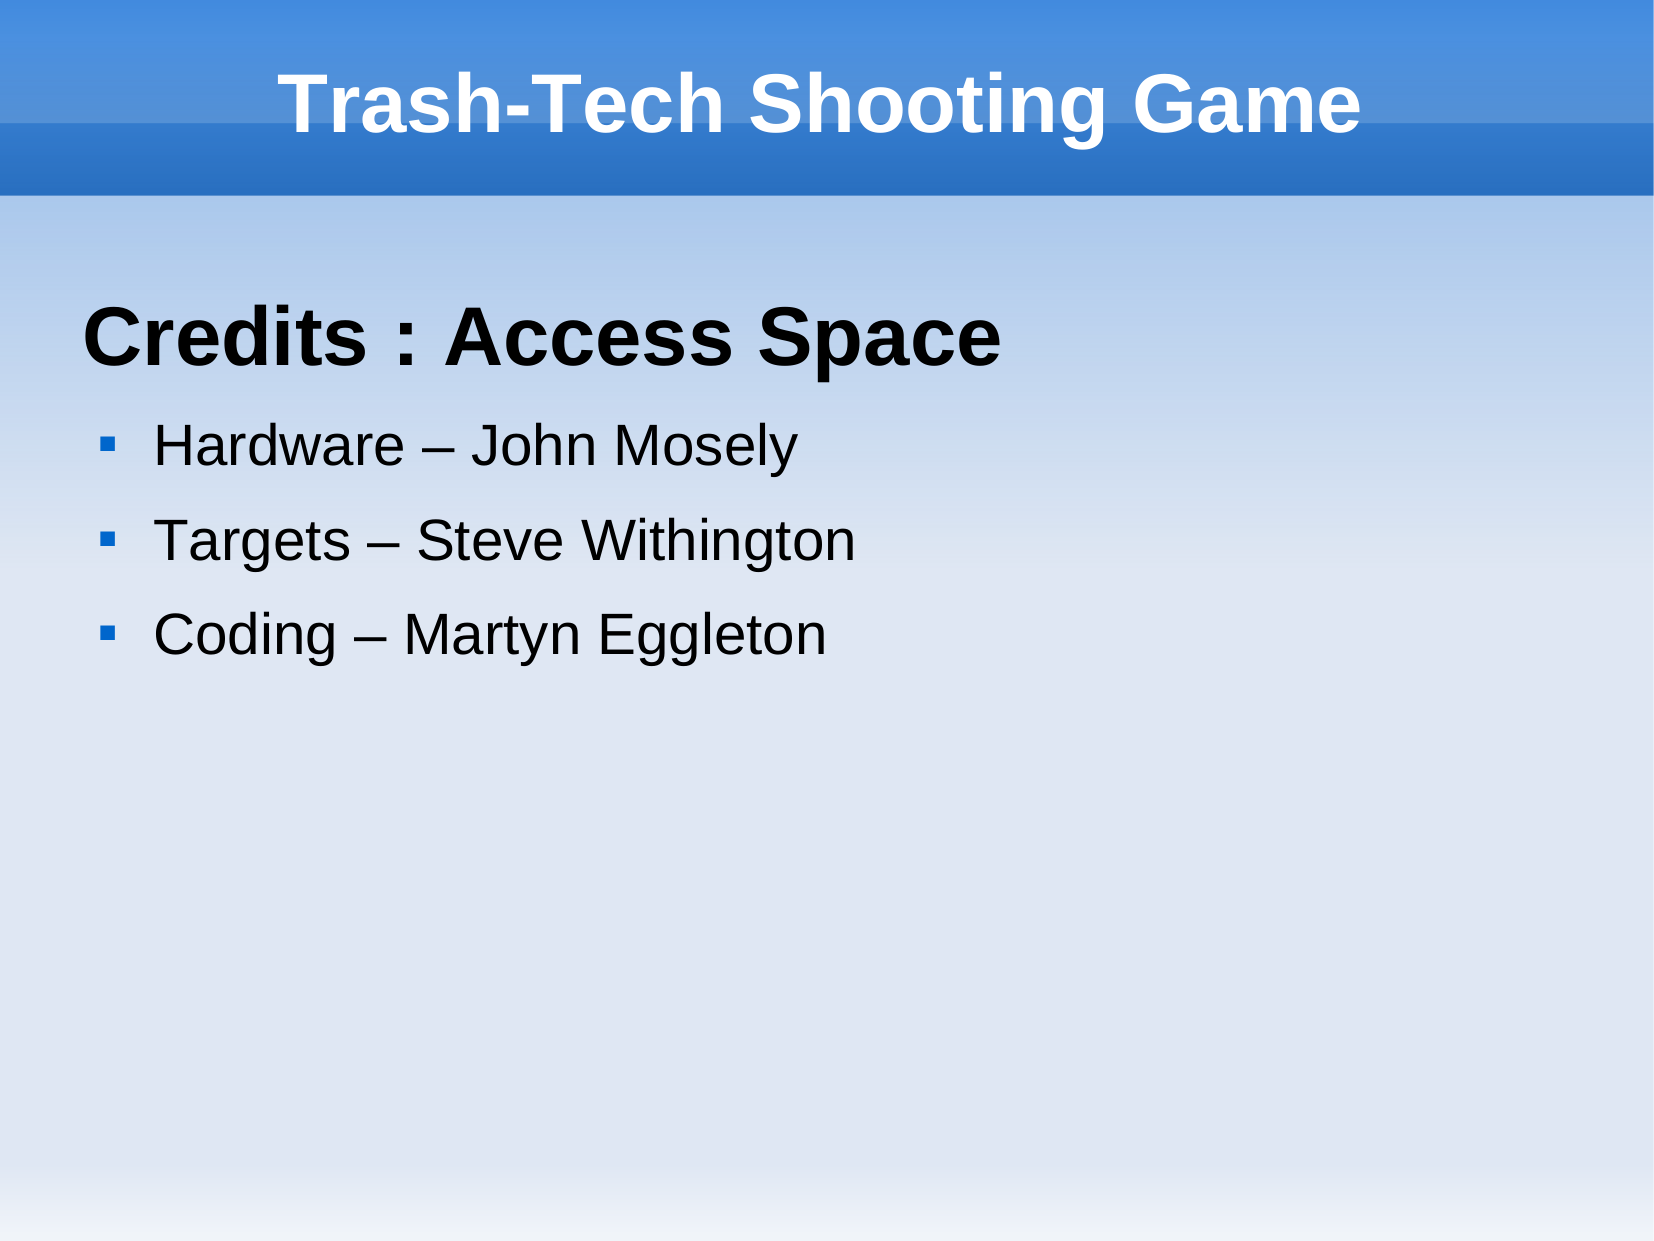

# Trash-Tech Shooting Game
Credits : Access Space
Hardware – John Mosely
Targets – Steve Withington
Coding – Martyn Eggleton